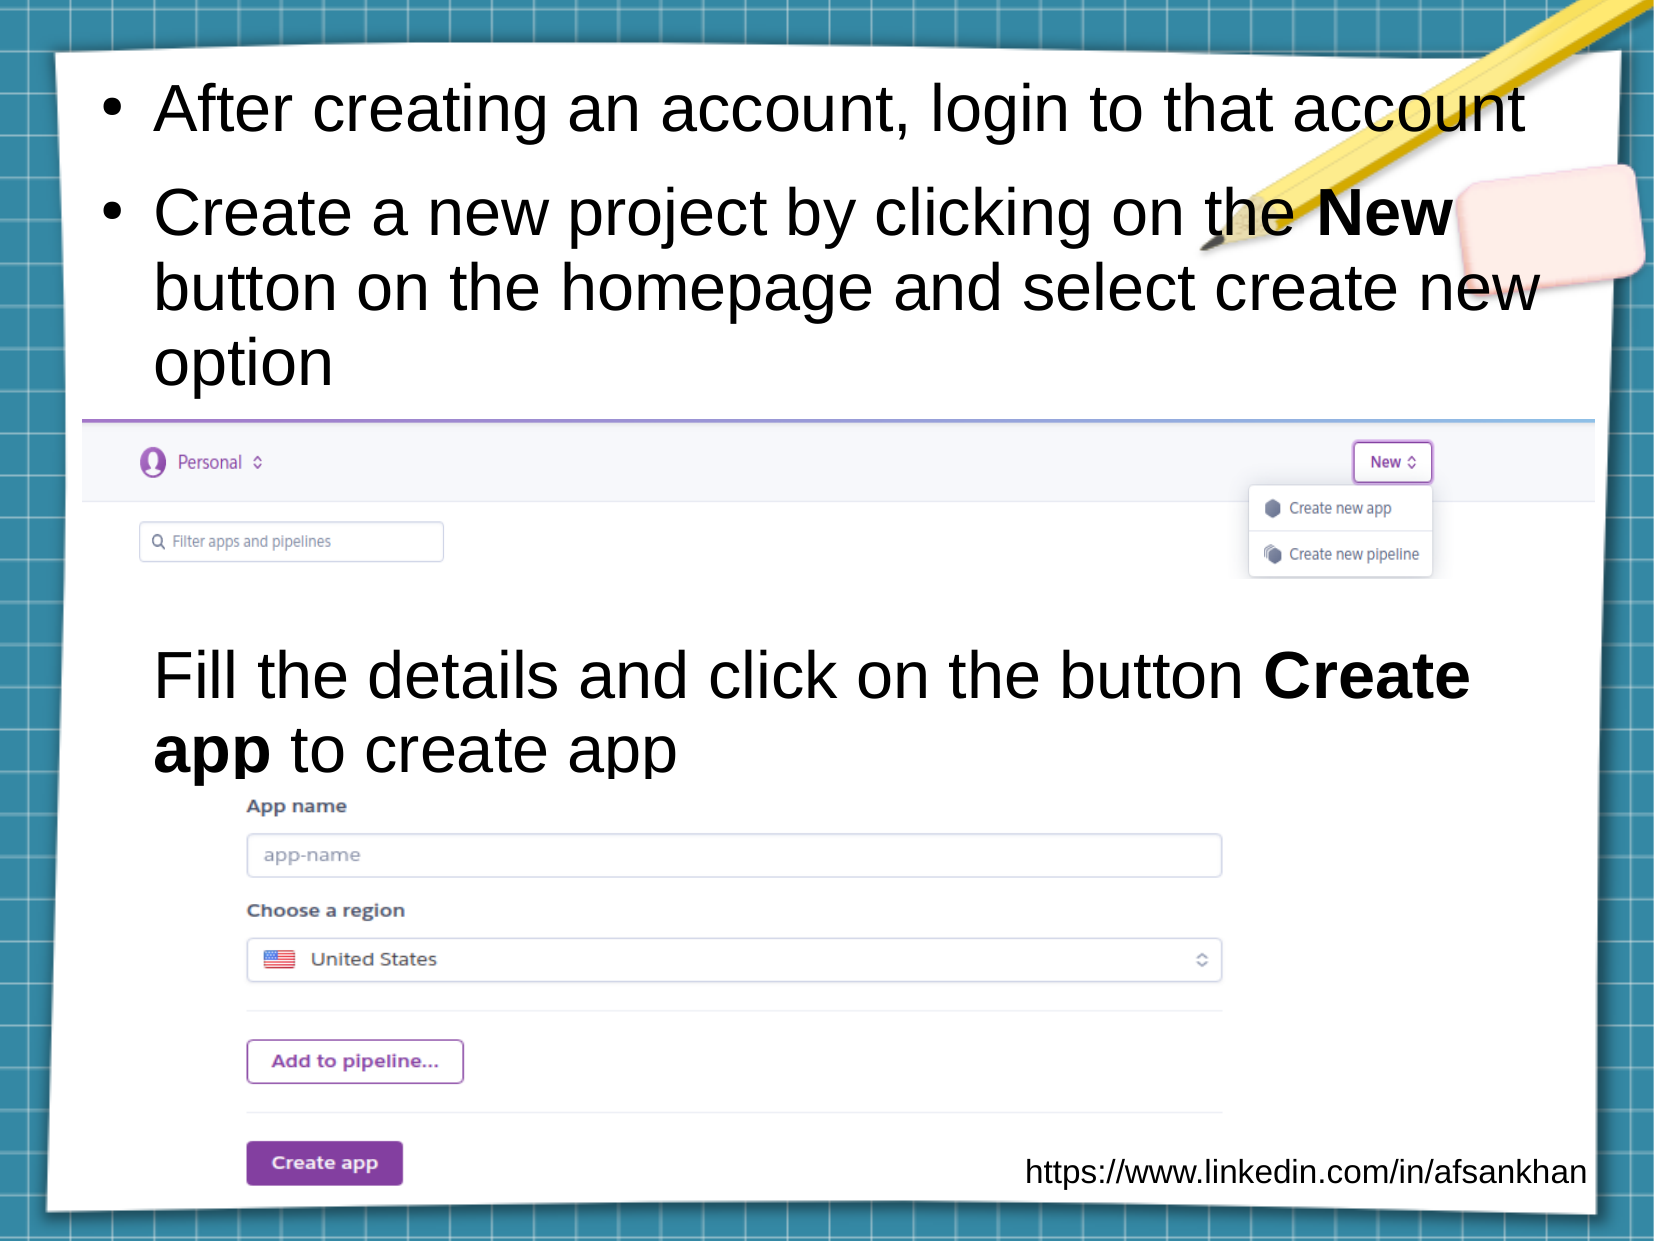

# After creating an account, login to that account
Create a new project by clicking on the New button on the homepage and select create new option
Fill the details and click on the button Create app to create app
https://www.linkedin.com/in/afsankhan